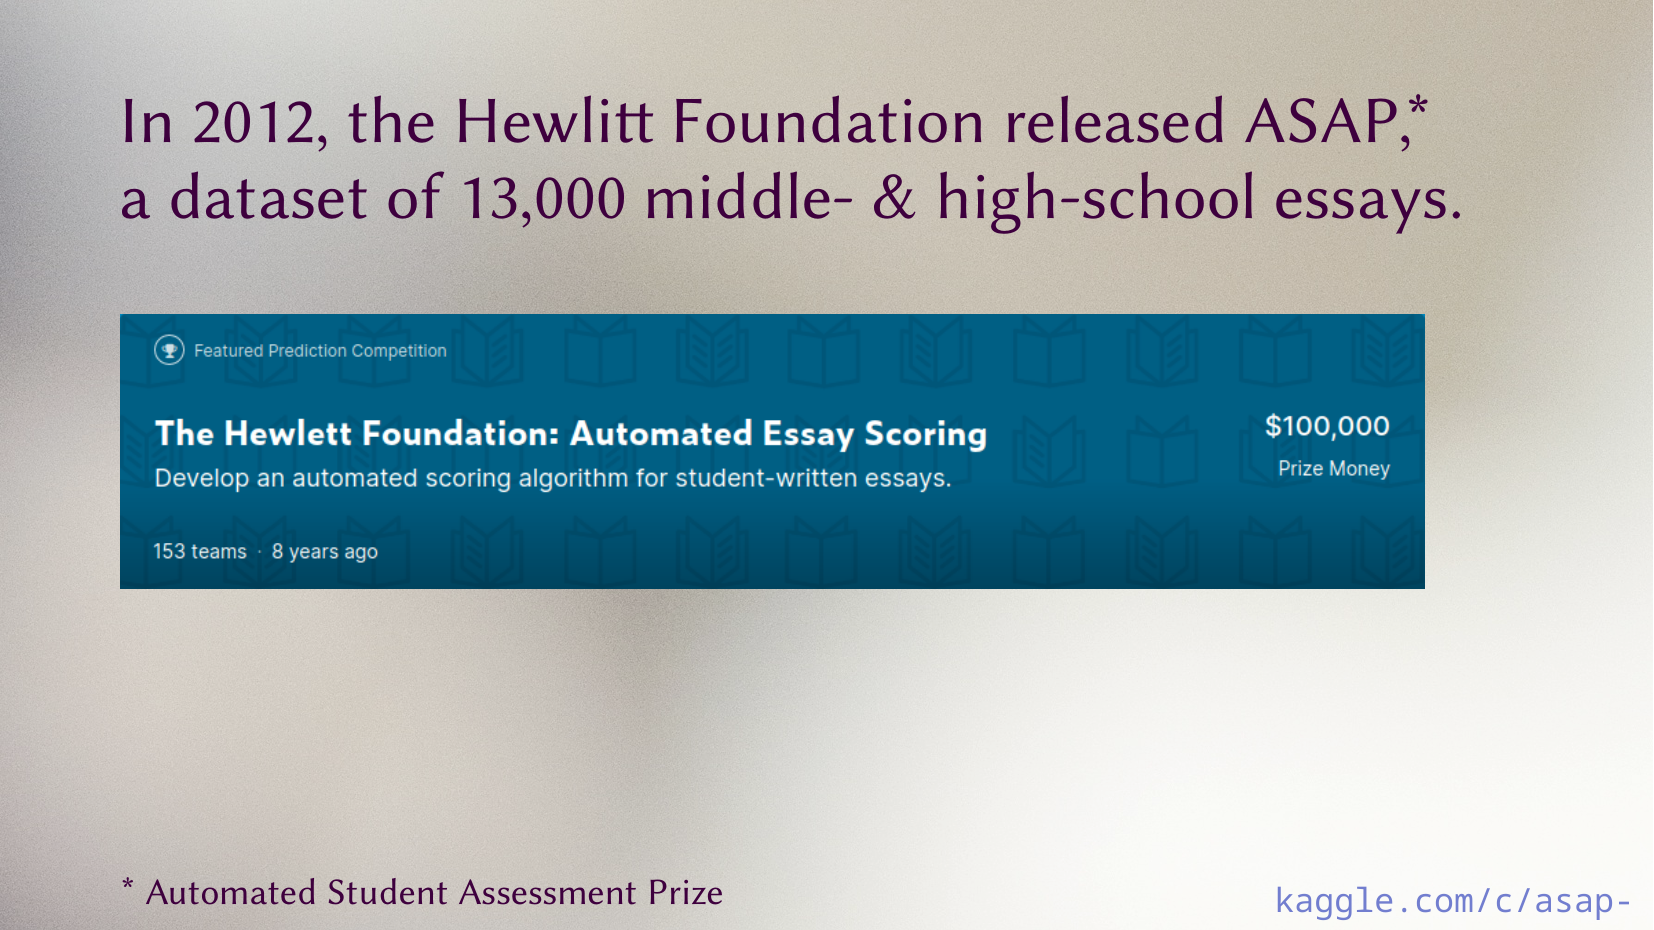

In 2012, the Hewlitt Foundation released ASAP,*
a dataset of 13,000 middle- & high-school essays.
* Automated Student Assessment Prize
kaggle.com/c/asap-aes